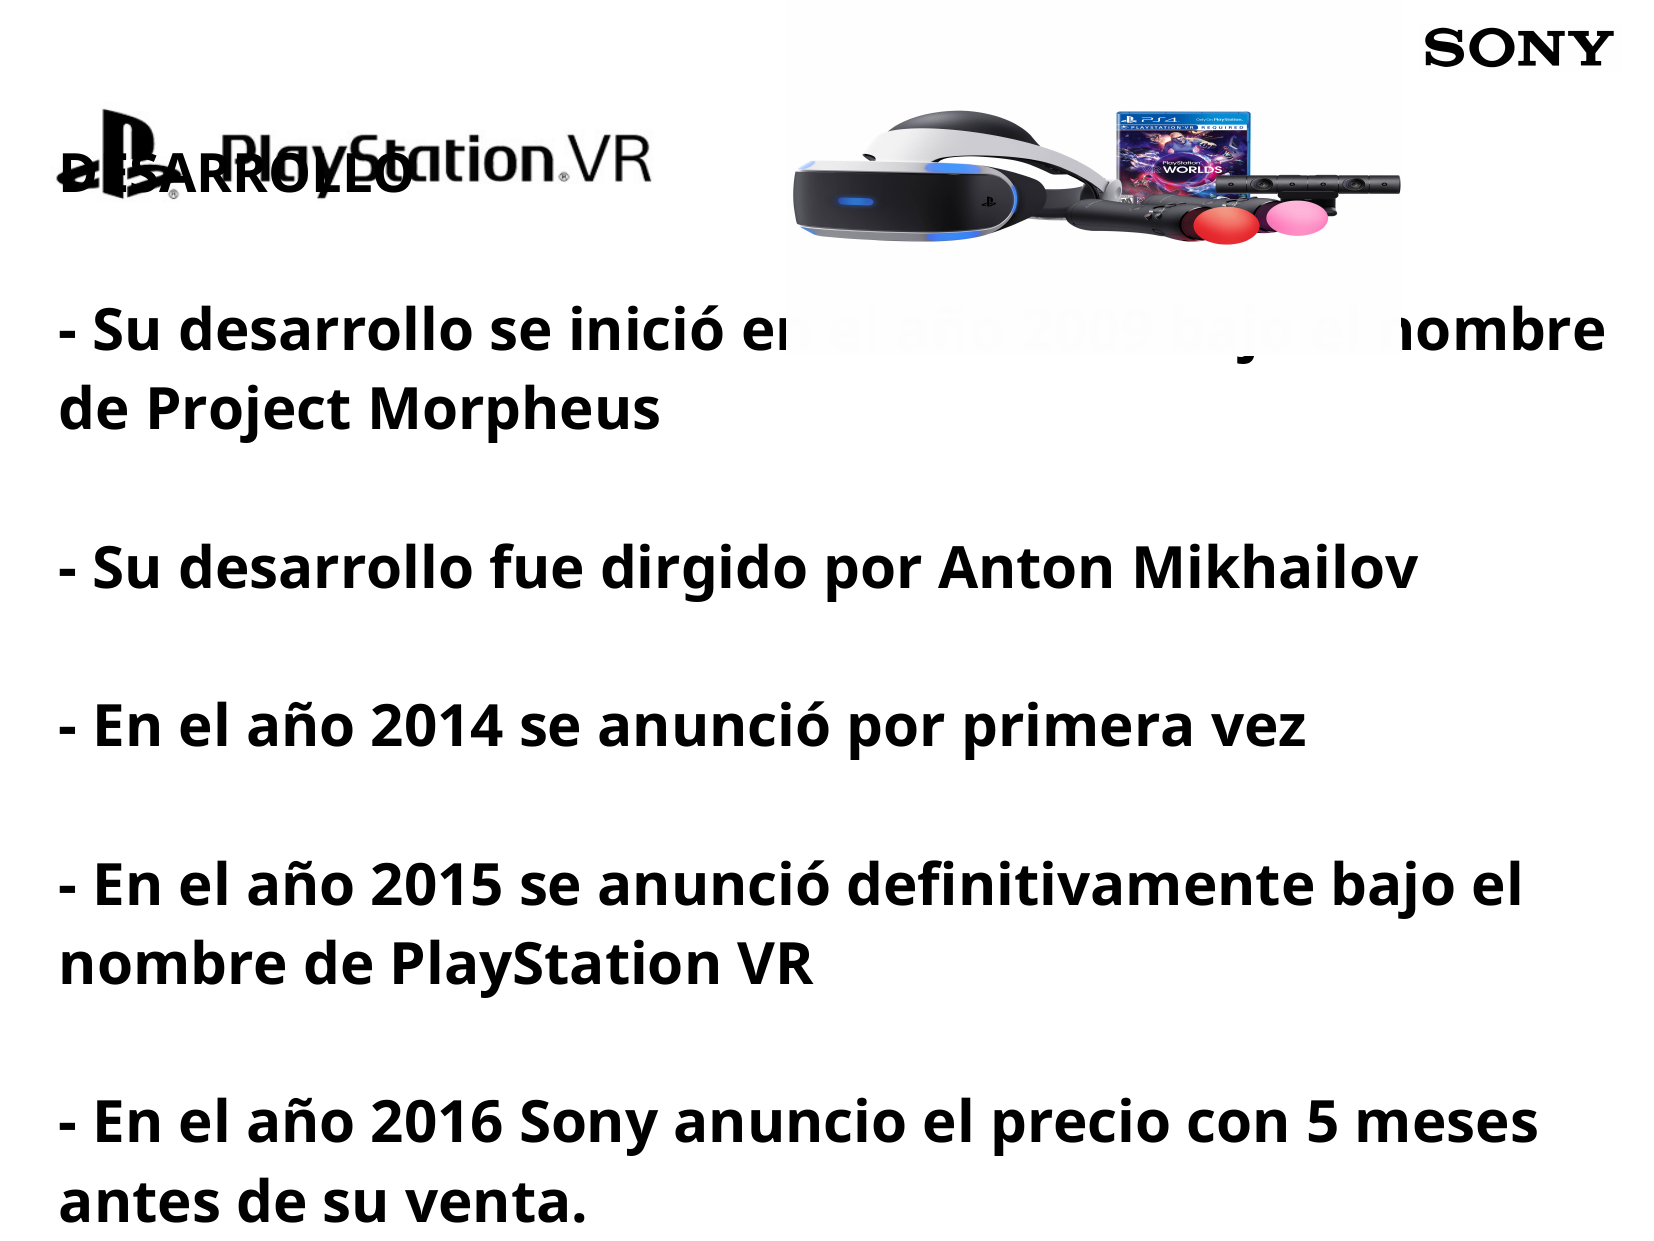

# DESARROLLO
- Su desarrollo se inició en el año 2009 bajo el nombre de Project Morpheus
- Su desarrollo fue dirgido por Anton Mikhailov
- En el año 2014 se anunció por primera vez
- En el año 2015 se anunció definitivamente bajo el nombre de PlayStation VR
- En el año 2016 Sony anuncio el precio con 5 meses antes de su venta.